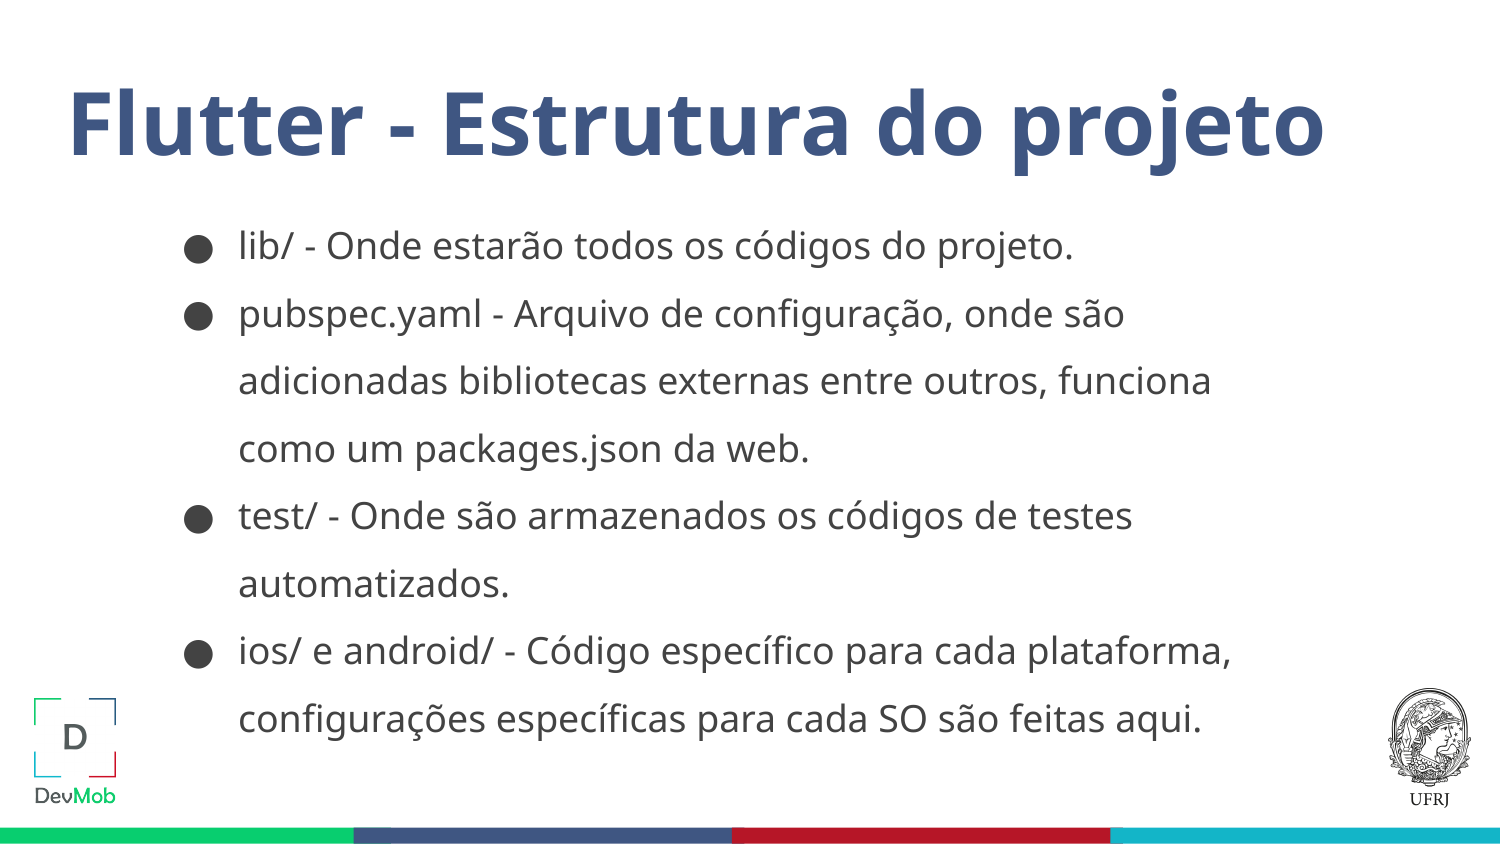

# Flutter - Estrutura do projeto
lib/ - Onde estarão todos os códigos do projeto.
pubspec.yaml - Arquivo de configuração, onde são adicionadas bibliotecas externas entre outros, funciona como um packages.json da web.
test/ - Onde são armazenados os códigos de testes automatizados.
ios/ e android/ - Código específico para cada plataforma, configurações específicas para cada SO são feitas aqui.